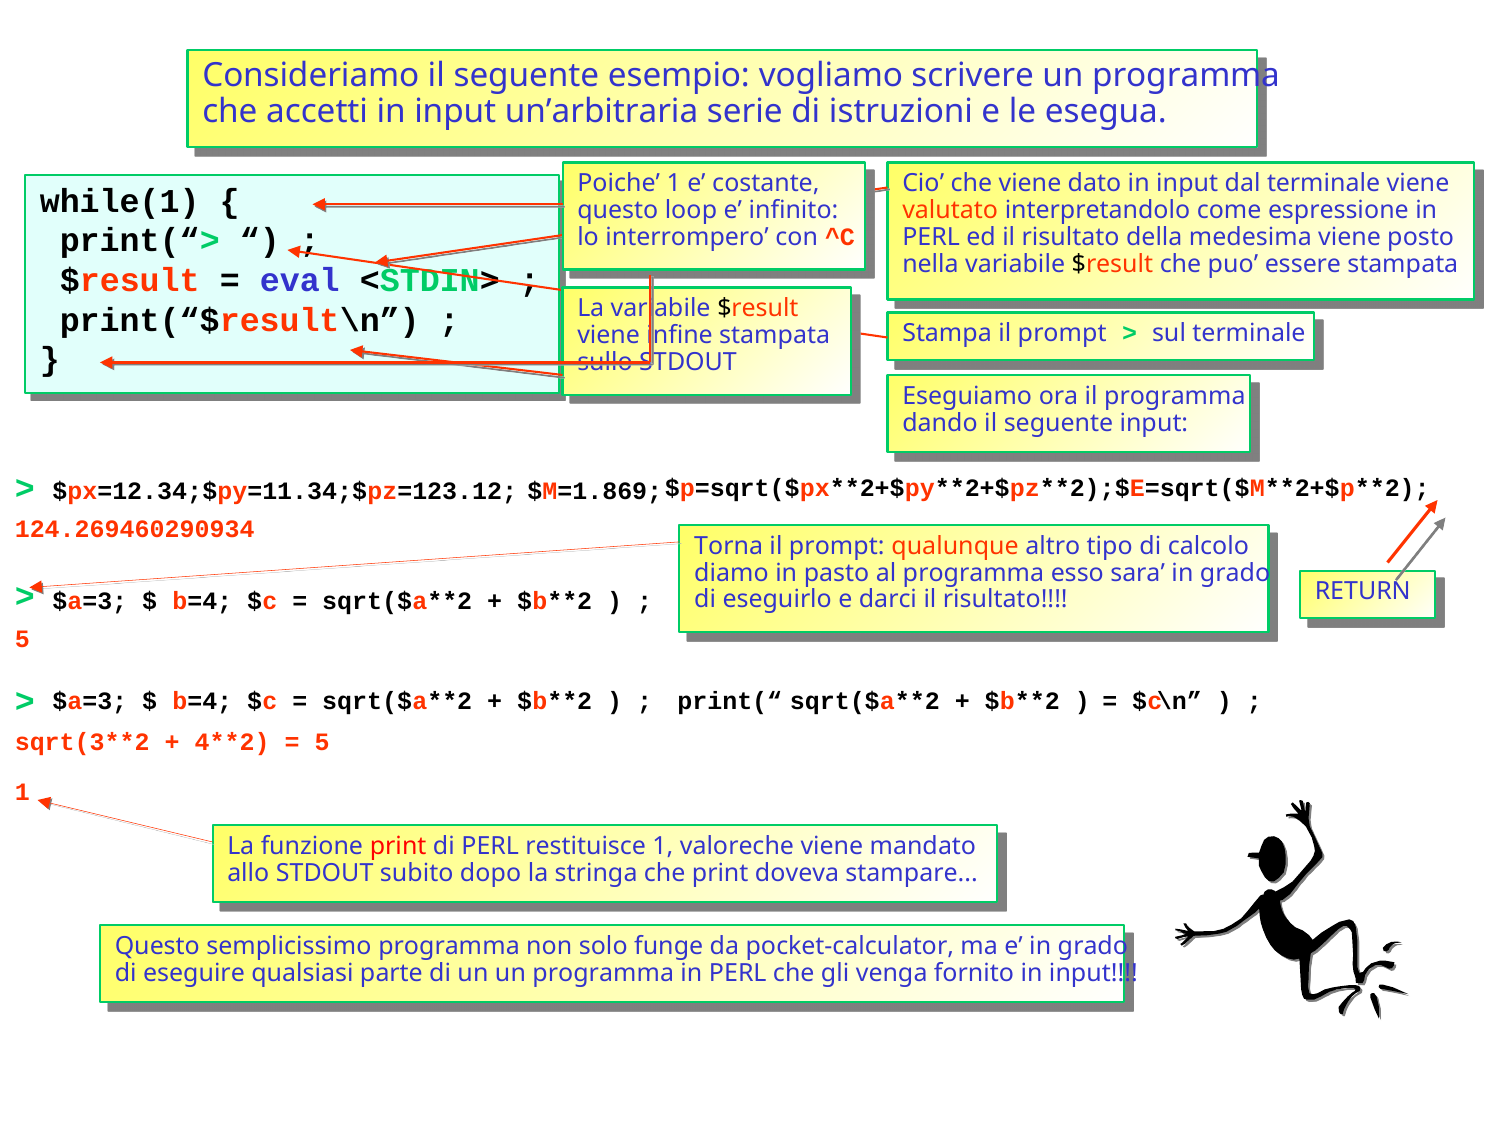

Consideriamo il seguente esempio: vogliamo scrivere un programma
che accetti in input un’arbitraria serie di istruzioni e le esegua.
Poiche’ 1 e’ costante,
questo loop e’ infinito:
lo interrompero’ con ^C
Cio’ che viene dato in input dal terminale viene
valutato interpretandolo come espressione in
PERL ed il risultato della medesima viene posto
nella variabile $result che puo’ essere stampata
while(1) {
 print(“> “) ;
 $result = eval <STDIN> ;
 print(“$result\n”) ;
}
Stampa il prompt > sul terminale
La variabile $result
viene infine stampata
sullo STDOUT
Eseguiamo ora il programma
dando il seguente input:
>
$px=12.34;
$py=11.34;$pz=123.12;
$M=1.869;
$p=sqrt($px**2+$py**2+$pz**2);
$E=sqrt($M**2+$p**2);
RETURN
124.269460290934
Torna il prompt: qualunque altro tipo di calcolo
diamo in pasto al programma esso sara’ in grado
di eseguirlo e darci il risultato!!!!
>
$a=3; $ b=4; $c = sqrt($a**2 + $b**2 ) ;
5
>
$a=3; $ b=4; $c = sqrt($a**2 + $b**2 ) ;
print(“ \n” ) ;
sqrt($a**2 + $b**2 )
= $c
sqrt(3**2 + 4**2) = 5
1
La funzione print di PERL restituisce 1, valoreche viene mandato
allo STDOUT subito dopo la stringa che print doveva stampare...
Questo semplicissimo programma non solo funge da pocket-calculator, ma e’ in grado
di eseguire qualsiasi parte di un un programma in PERL che gli venga fornito in input!!!!